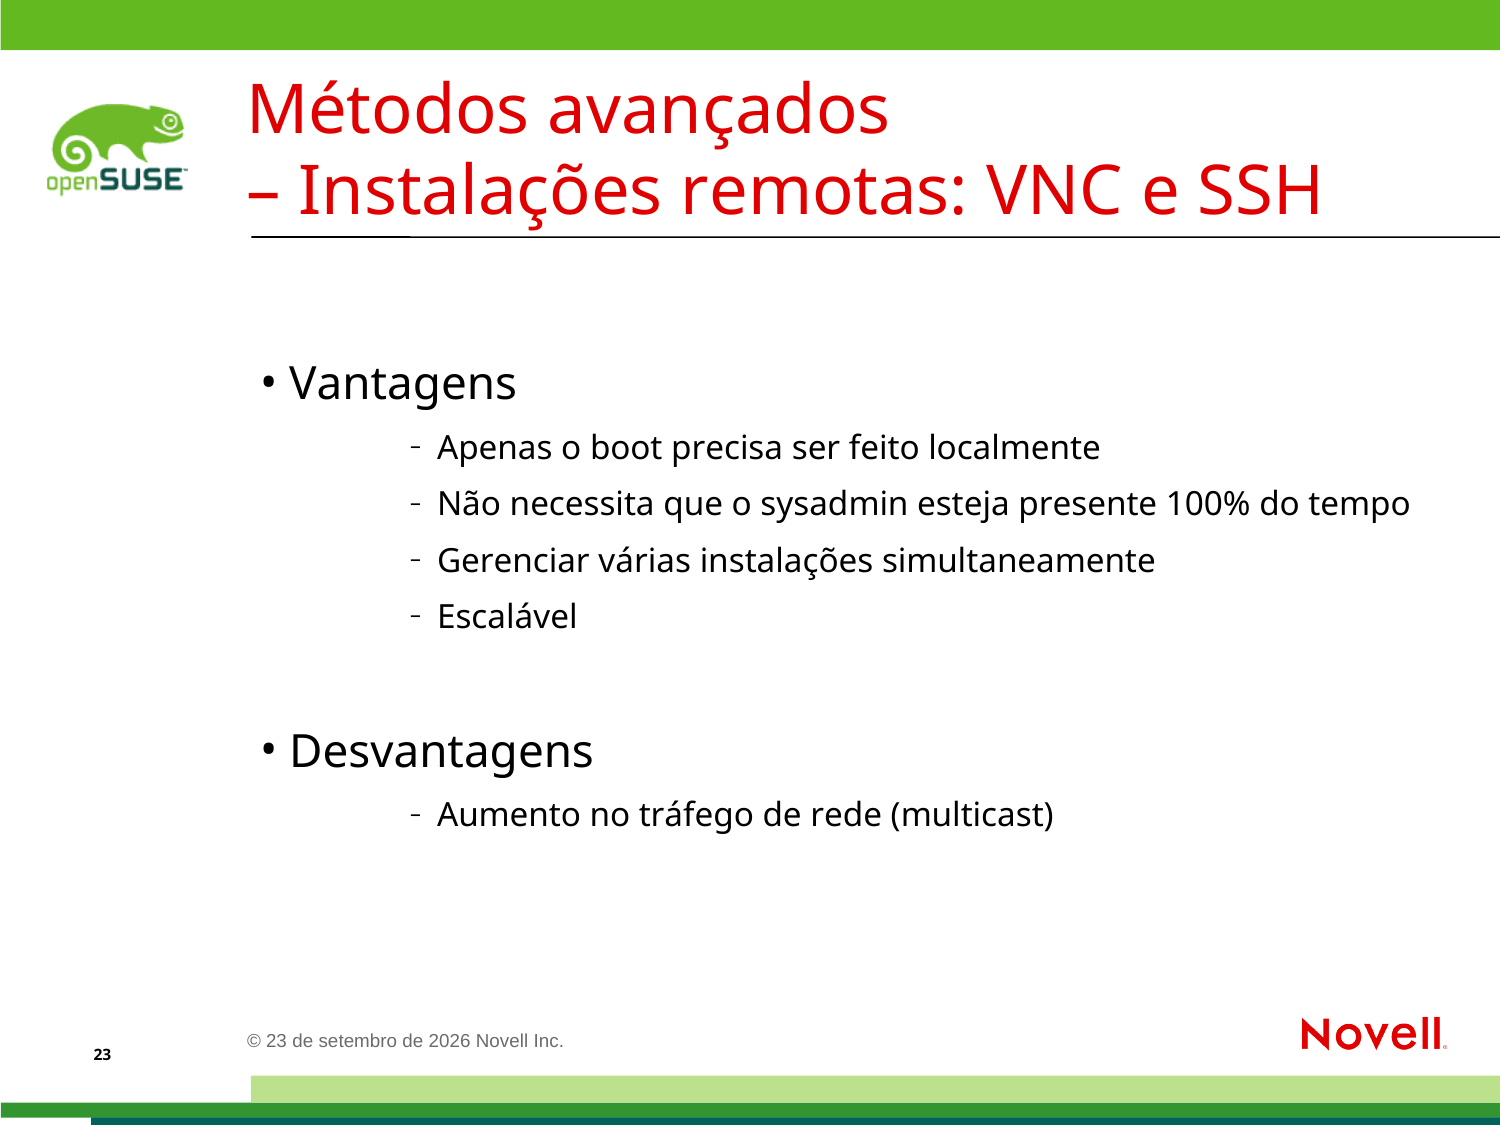

Métodos avançados
– Instalações remotas: VNC e SSH
# Vantagens
Apenas o boot precisa ser feito localmente
Não necessita que o sysadmin esteja presente 100% do tempo
Gerenciar várias instalações simultaneamente
Escalável
 Desvantagens
Aumento no tráfego de rede (multicast)